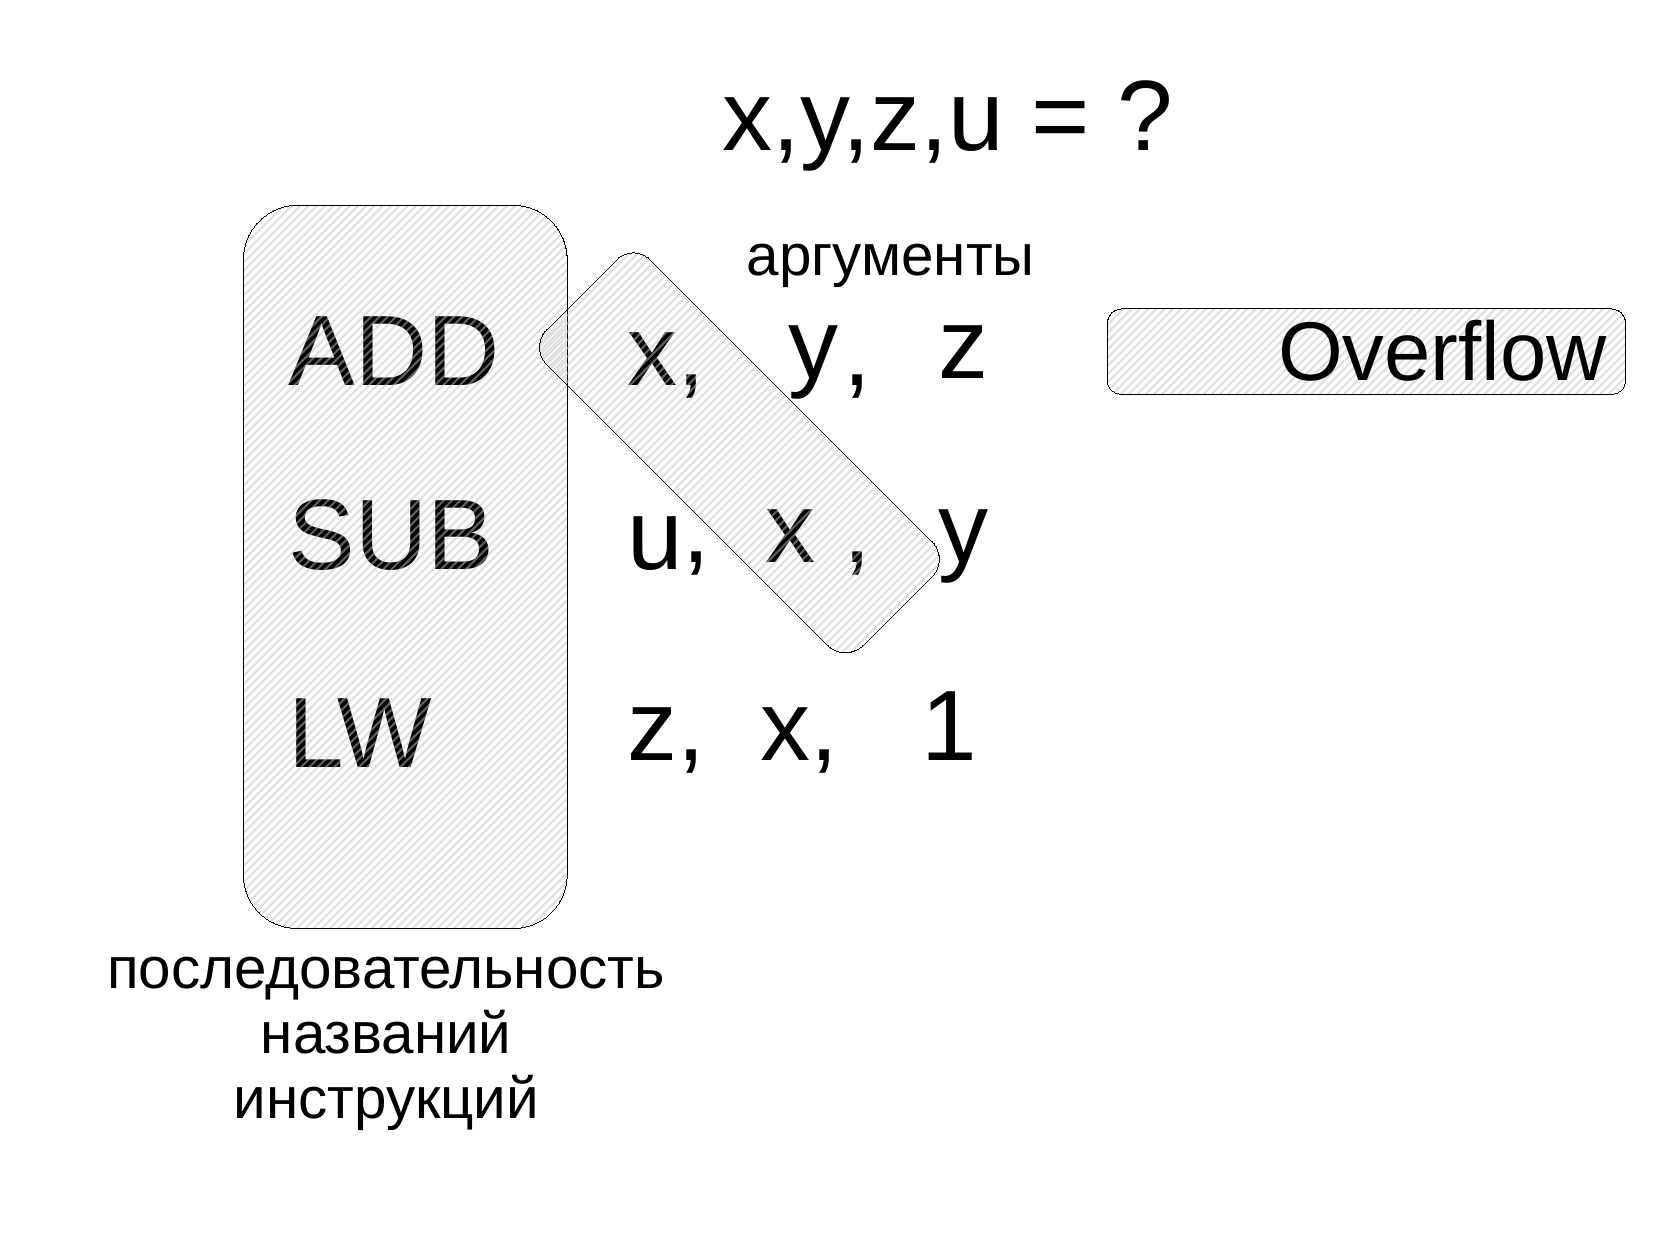

x,y,z,u = ?
аргументы
y
z
ADD
х, ,
Overflow
 , x ,
y
SUB
u
z, x, 1
LW
последовательность
названий
инструкций